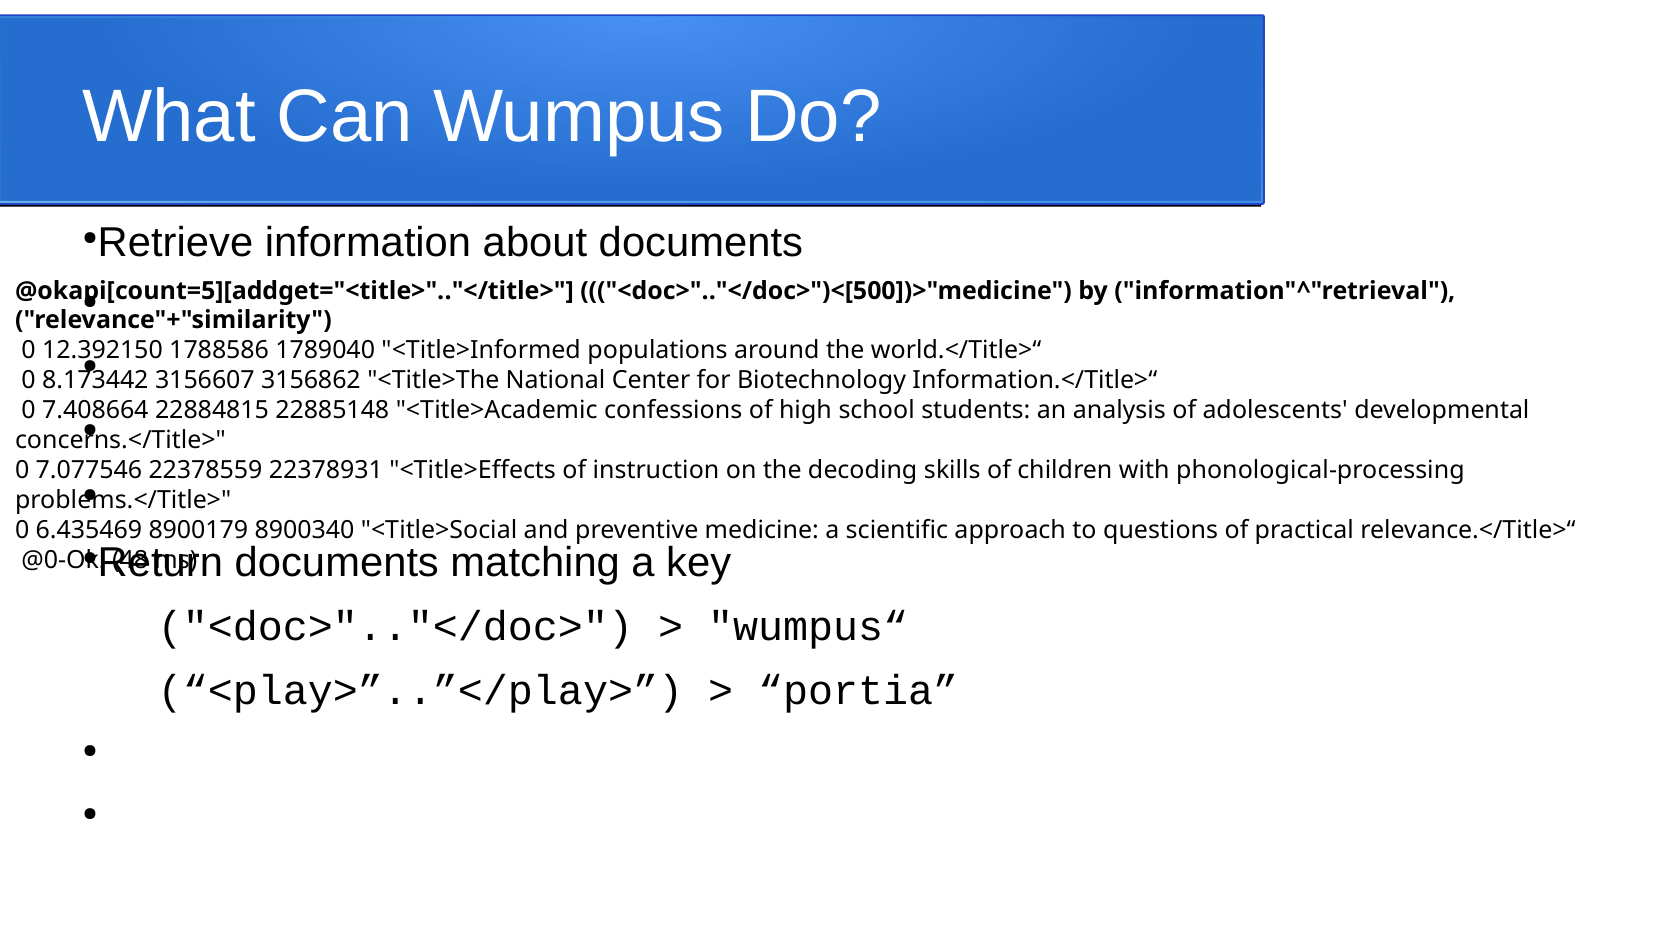

# What Can Wumpus Do?
Retrieve information about documents
Return documents matching a key
	("<doc>".."</doc>") > "wumpus“
	(“<play>”..”</play>”) > “portia”
@okapi[count=5][addget="<title>".."</title>"] ((("<doc>".."</doc>")<[500])>"medicine") by ("information"^"retrieval"), ("relevance"+"similarity")
 0 12.392150 1788586 1789040 "<Title>Informed populations around the world.</Title>“
 0 8.173442 3156607 3156862 "<Title>The National Center for Biotechnology Information.</Title>“
 0 7.408664 22884815 22885148 "<Title>Academic confessions of high school students: an analysis of adolescents' developmental concerns.</Title>"
0 7.077546 22378559 22378931 "<Title>Effects of instruction on the decoding skills of children with phonological-processing problems.</Title>"
0 6.435469 8900179 8900340 "<Title>Social and preventive medicine: a scientific approach to questions of practical relevance.</Title>“
 @0-Ok. (48 ms)